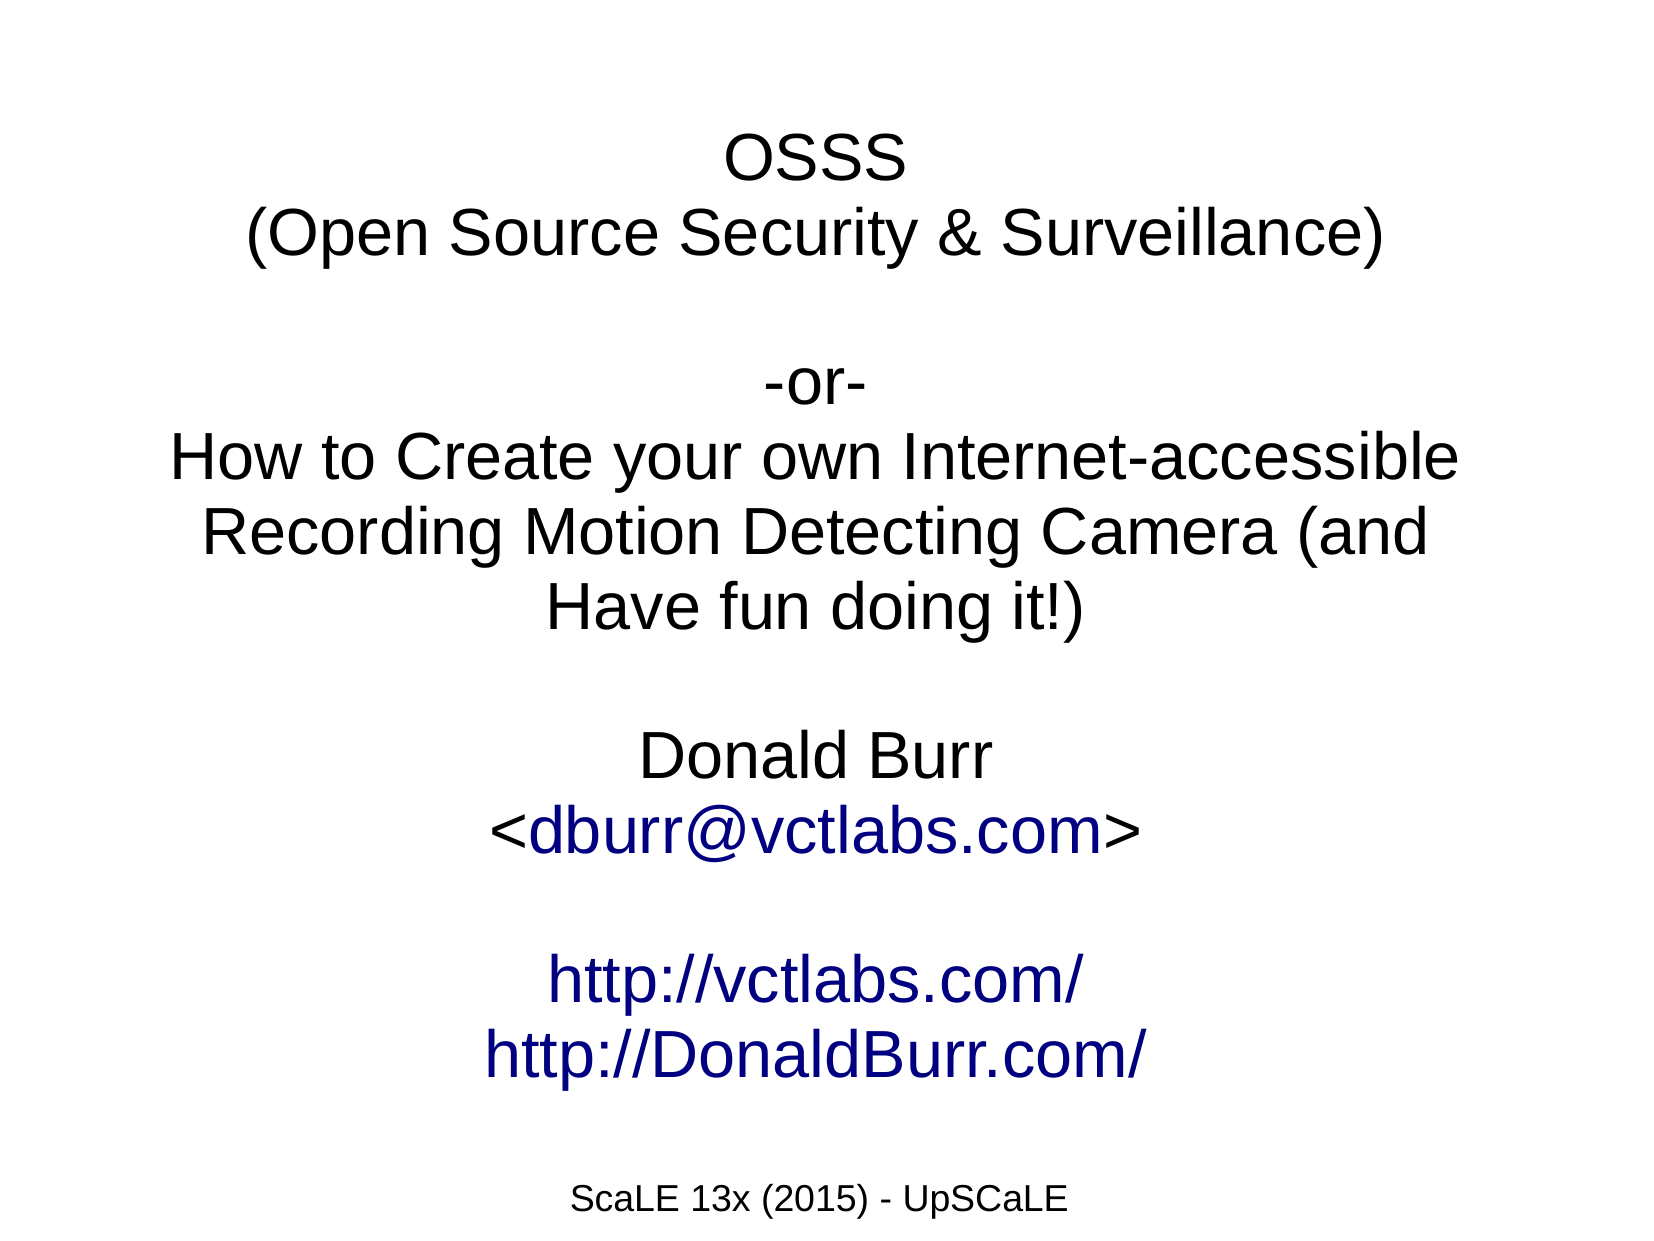

# OSSS
(Open Source Security & Surveillance)
-or-
How to Create your own Internet-accessible
Recording Motion Detecting Camera (and
Have fun doing it!)
Donald Burr
<dburr@vctlabs.com>
http://vctlabs.com/
http://DonaldBurr.com/
ScaLE 13x (2015) - UpSCaLE